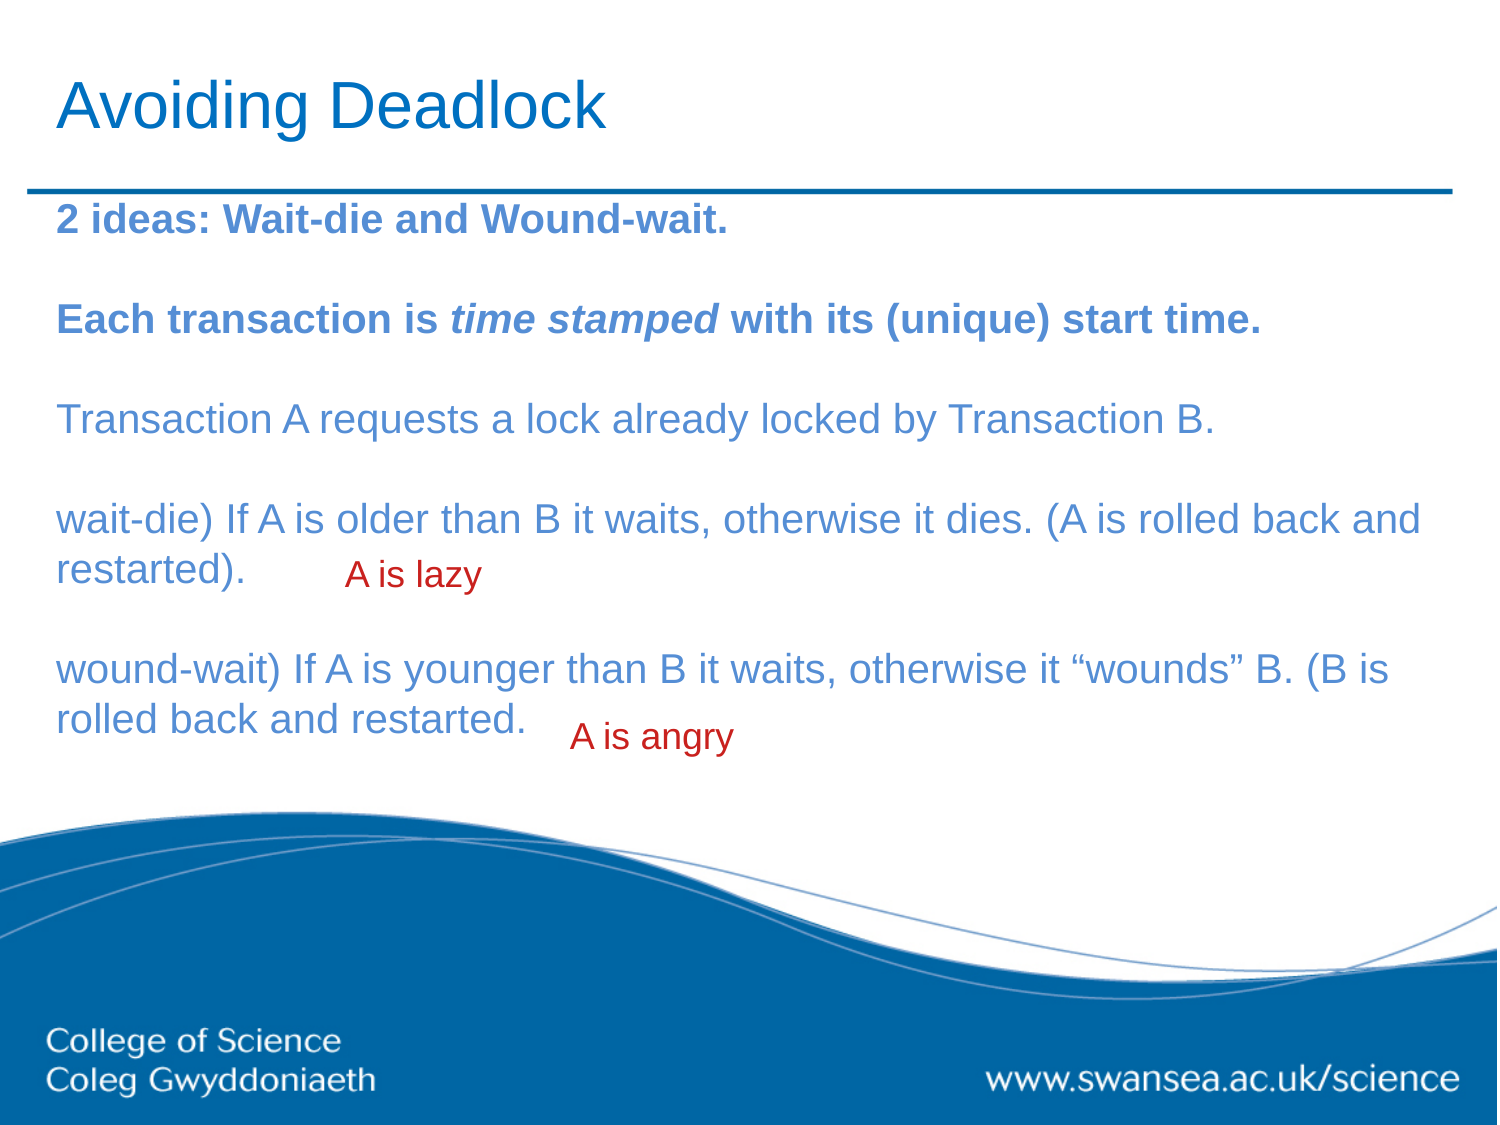

Avoiding Deadlock
2 ideas: Wait-die and Wound-wait.
Each transaction is time stamped with its (unique) start time.
Transaction A requests a lock already locked by Transaction B.
wait-die) If A is older than B it waits, otherwise it dies. (A is rolled back and restarted).
wound-wait) If A is younger than B it waits, otherwise it “wounds” B. (B is rolled back and restarted.
A is lazy
A is angry